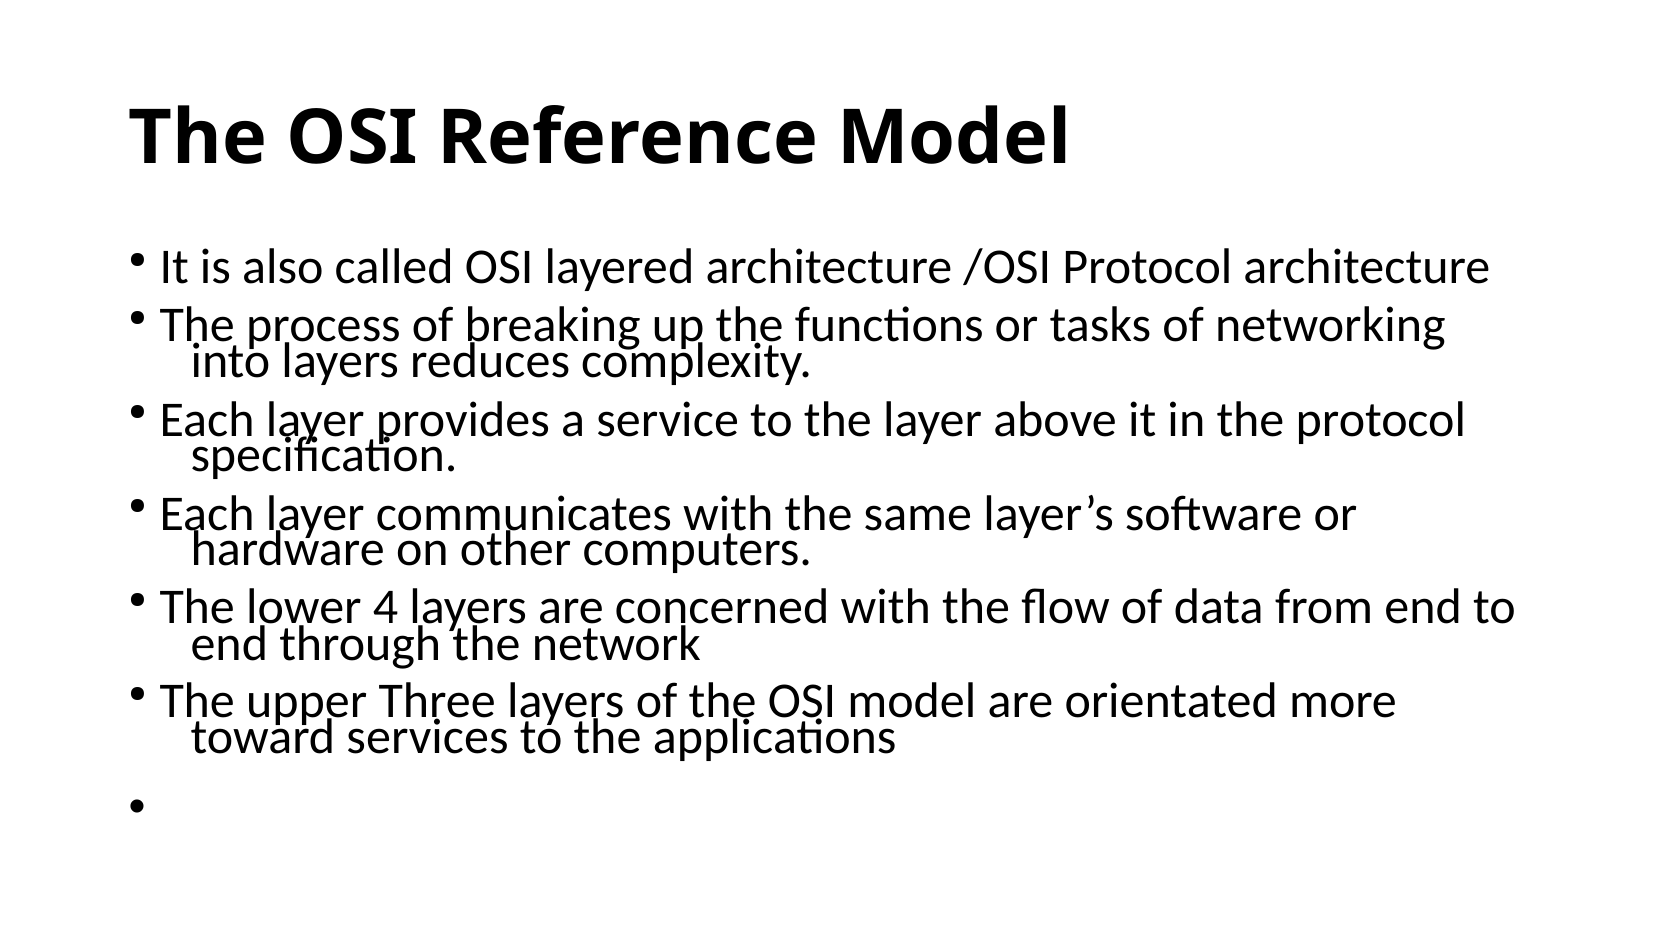

# The OSI Reference Model
It is also called OSI layered architecture /OSI Protocol architecture
The process of breaking up the functions or tasks of networking into layers reduces complexity.
Each layer provides a service to the layer above it in the protocol specification.
Each layer communicates with the same layer’s software or hardware on other computers.
The lower 4 layers are concerned with the flow of data from end to end through the network
The upper Three layers of the OSI model are orientated more toward services to the applications